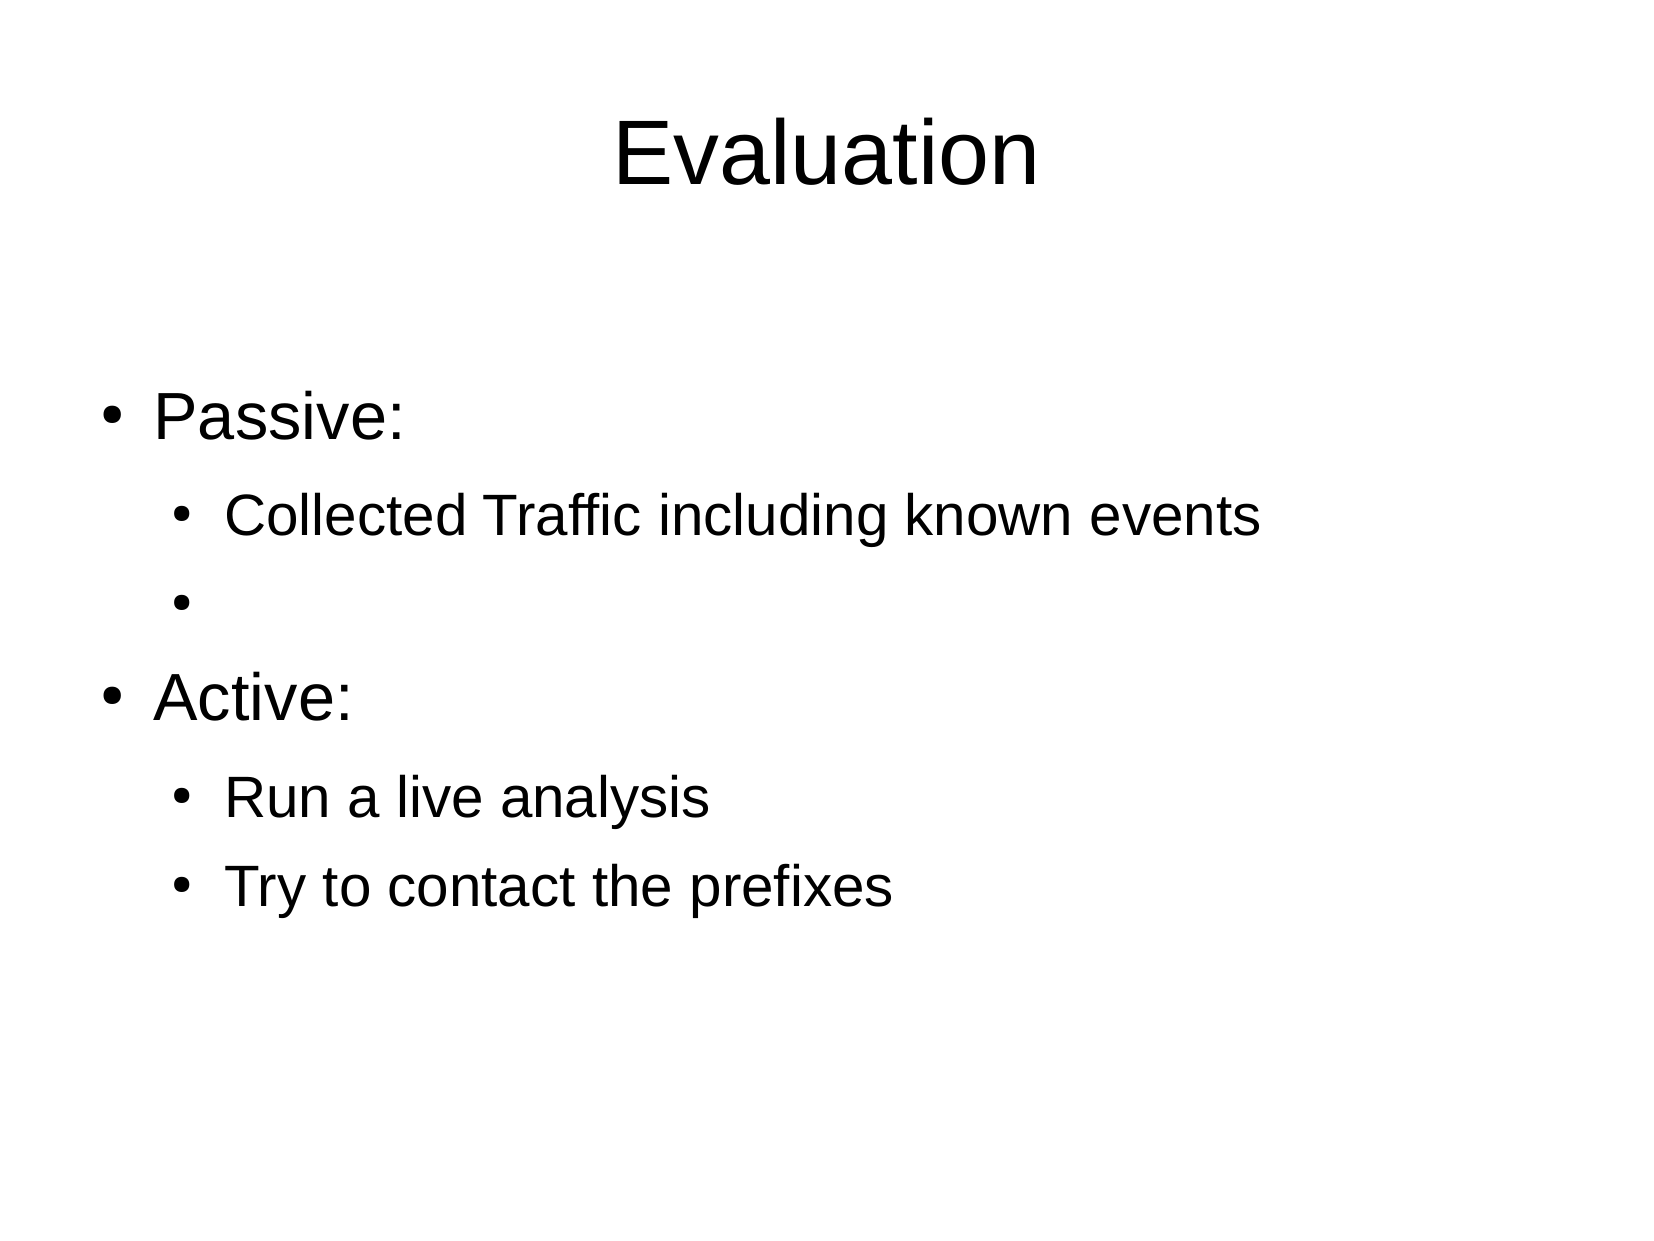

# Evaluation
Passive:
Collected Traffic including known events
Active:
Run a live analysis
Try to contact the prefixes